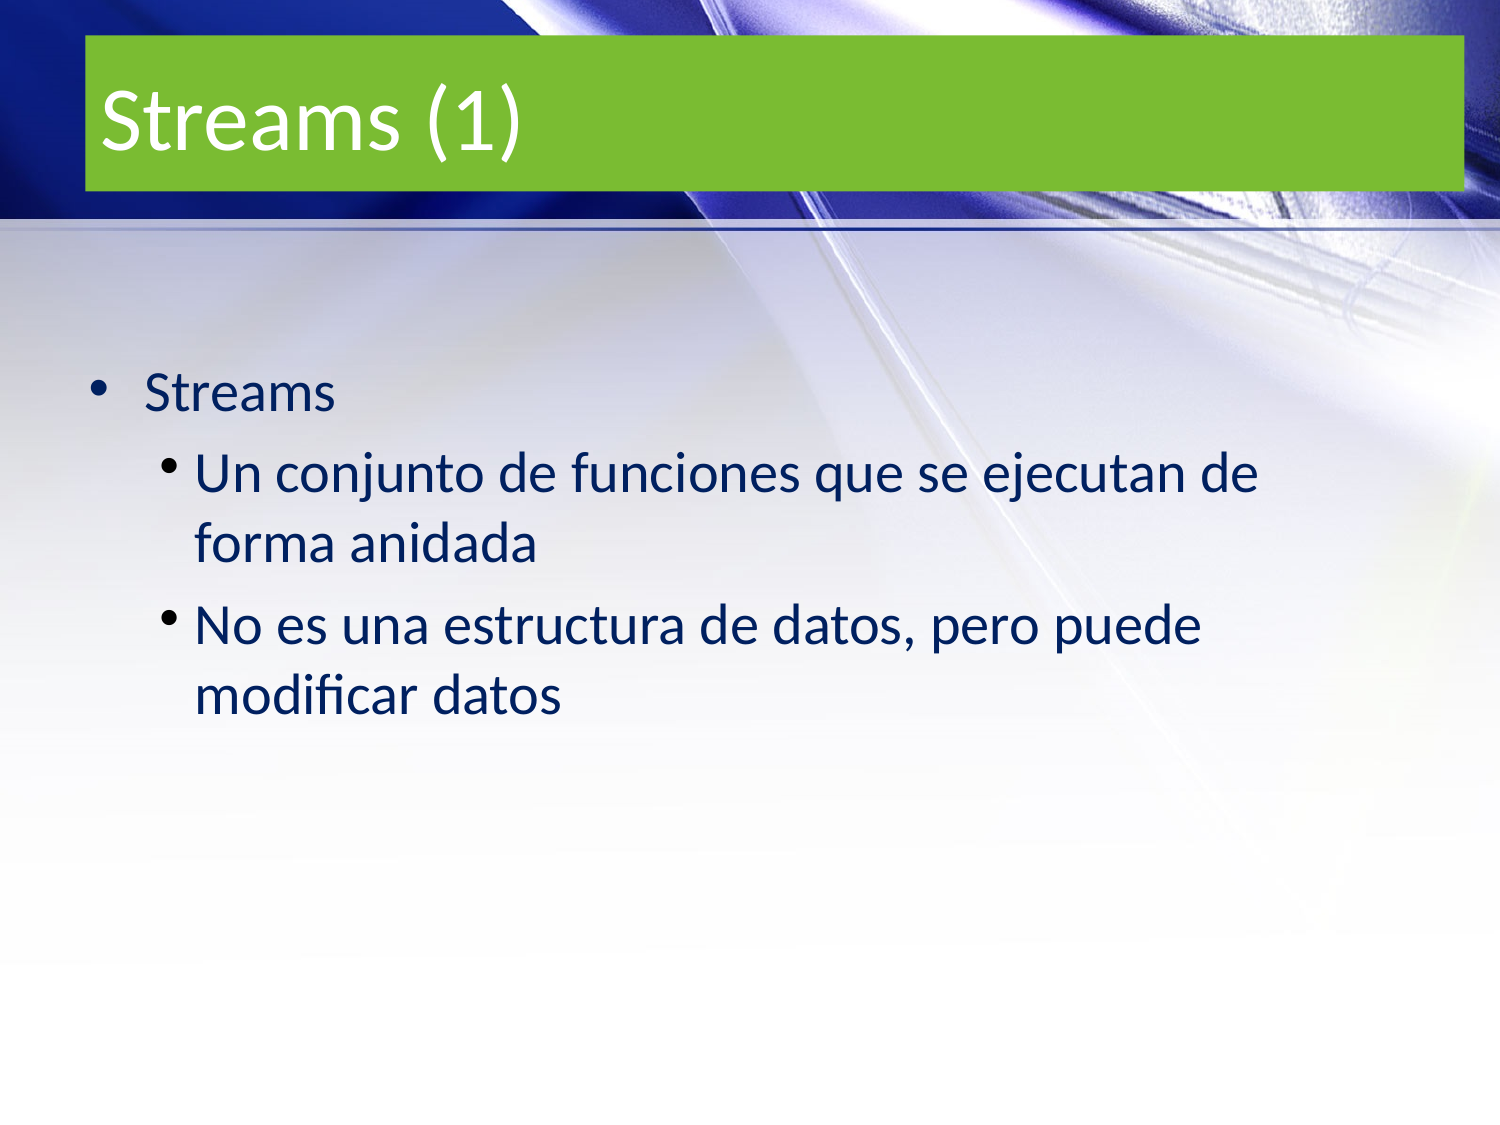

Streams (1)
Streams
Un conjunto de funciones que se ejecutan de forma anidada
No es una estructura de datos, pero puede modificar datos